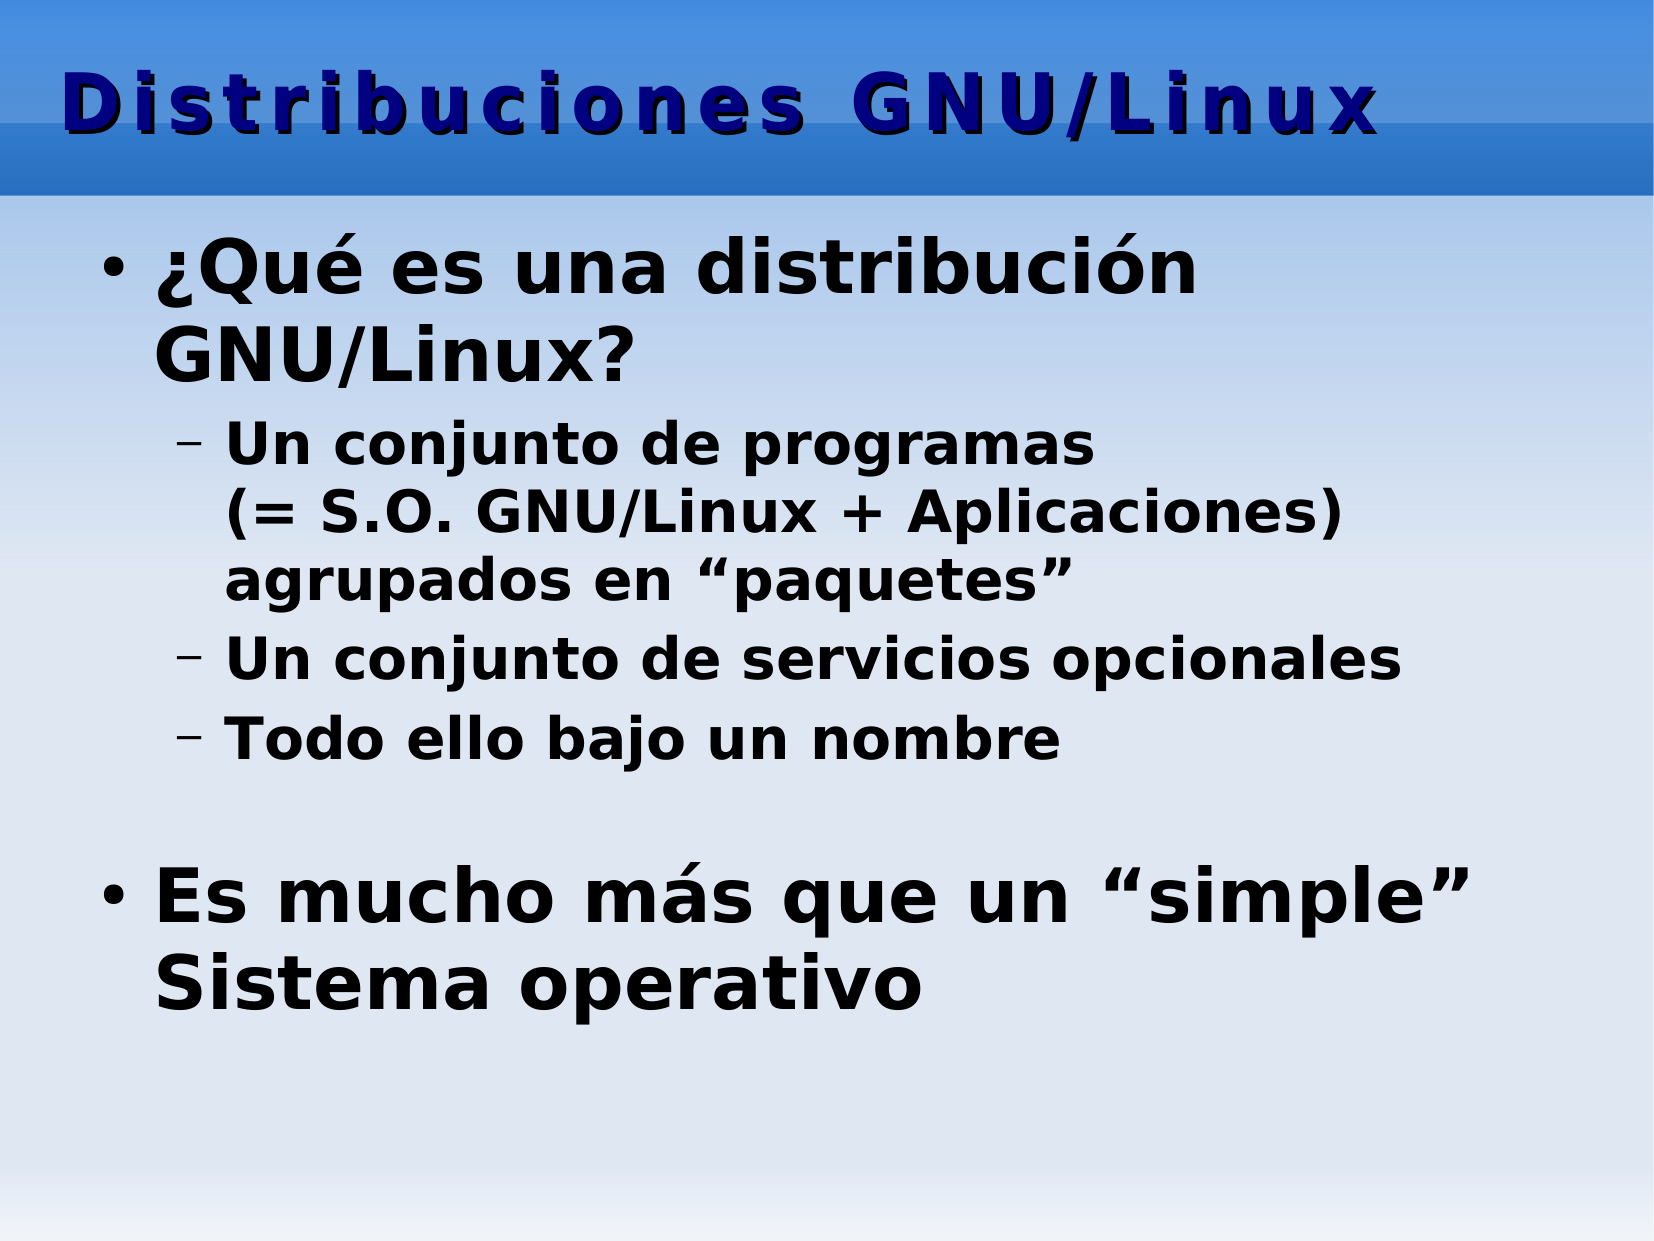

# Distribuciones GNU/Linux
¿Qué es una distribución GNU/Linux?
Un conjunto de programas
(= S.O. GNU/Linux + Aplicaciones)
agrupados en “paquetes”
Un conjunto de servicios opcionales
Todo ello bajo un nombre
Es mucho más que un “simple” Sistema operativo